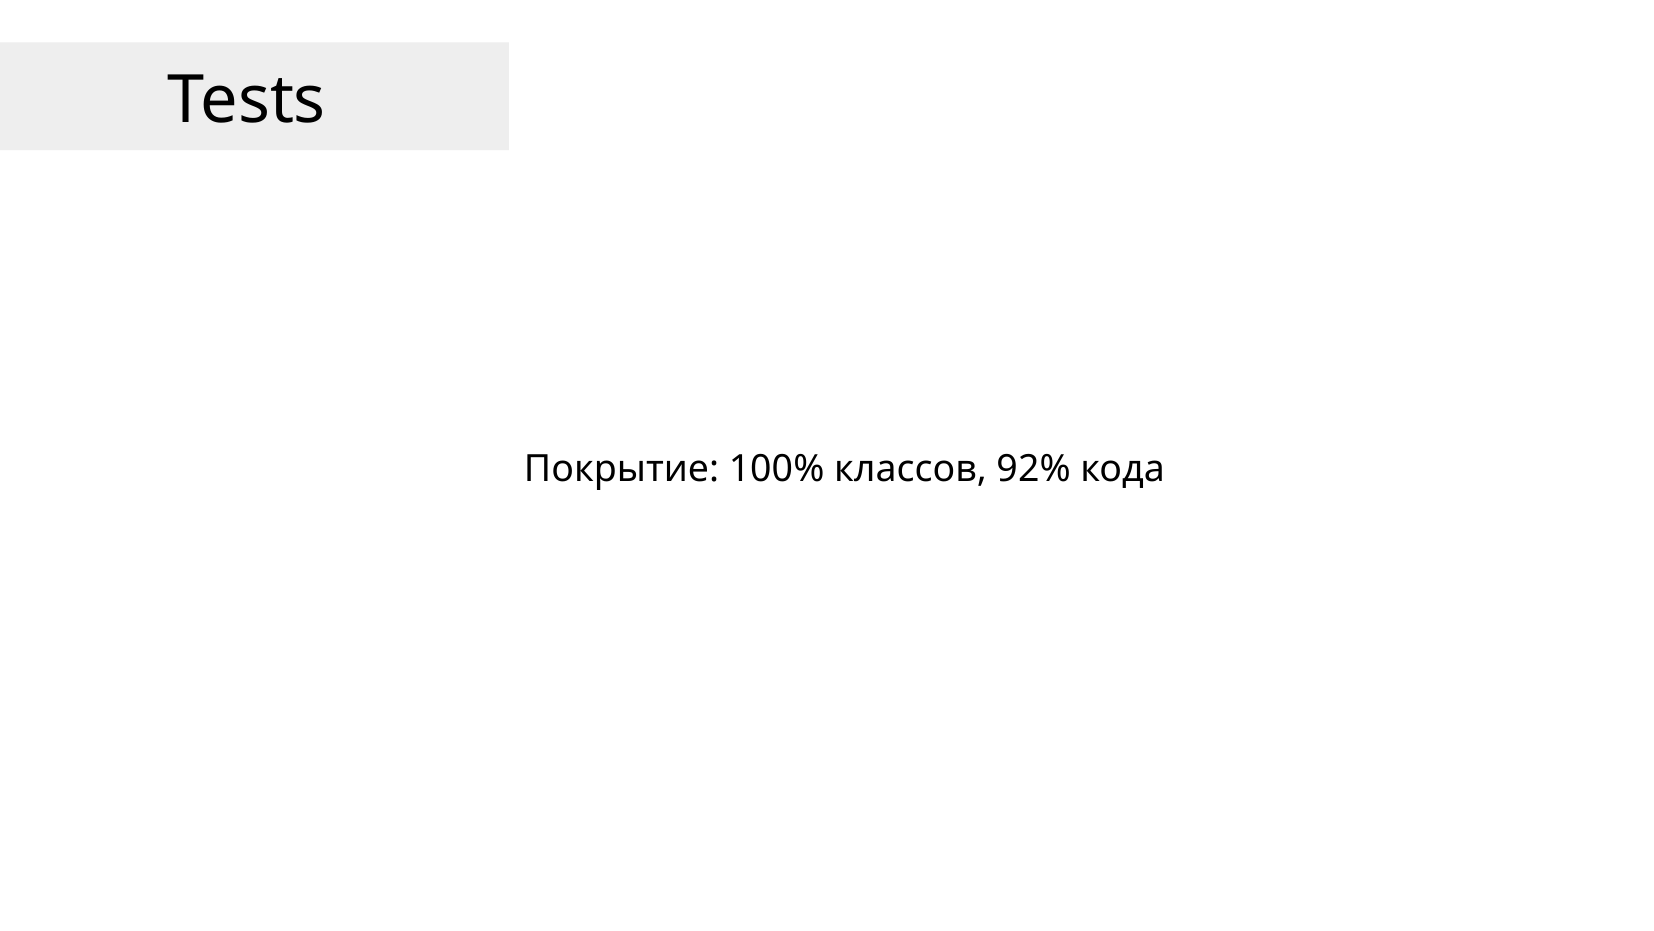

# Tests
Покрытие: 100% классов, 92% кода